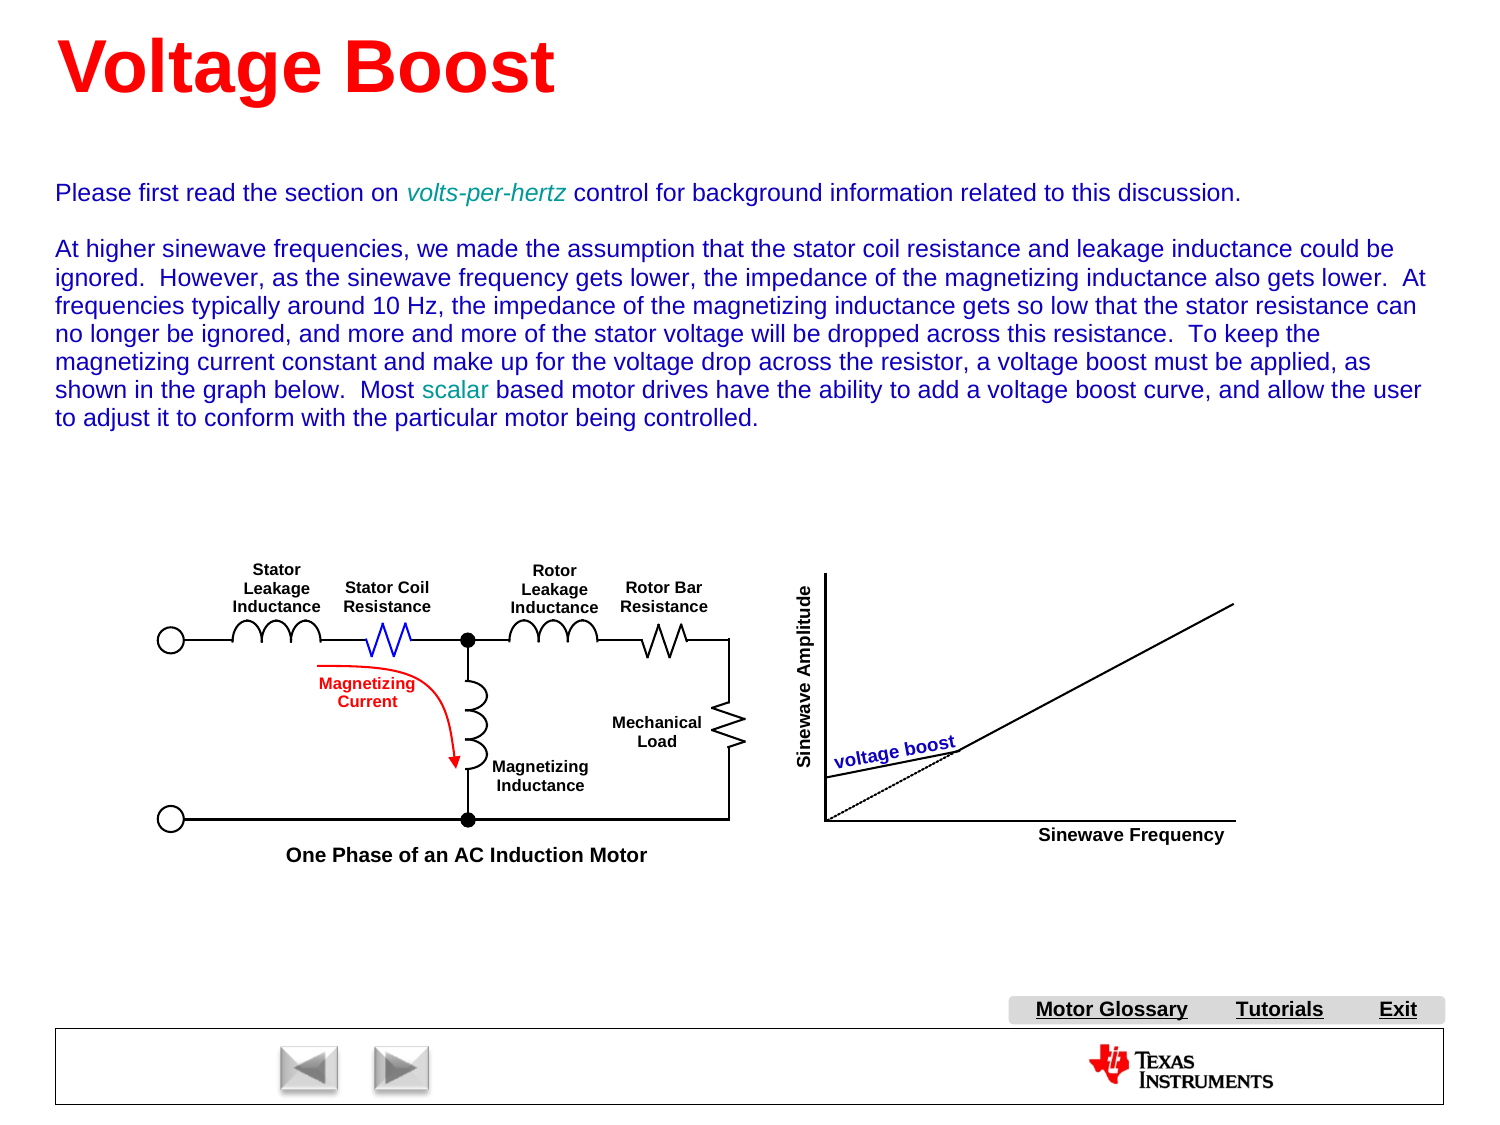

# Voltage Boost
Please first read the section on volts-per-hertz control for background information related to this discussion.
At higher sinewave frequencies, we made the assumption that the stator coil resistance and leakage inductance could be ignored. However, as the sinewave frequency gets lower, the impedance of the magnetizing inductance also gets lower. At frequencies typically around 10 Hz, the impedance of the magnetizing inductance gets so low that the stator resistance can no longer be ignored, and more and more of the stator voltage will be dropped across this resistance. To keep the magnetizing current constant and make up for the voltage drop across the resistor, a voltage boost must be applied, as shown in the graph below. Most scalar based motor drives have the ability to add a voltage boost curve, and allow the user to adjust it to conform with the particular motor being controlled.
Stator Leakage Inductance
Rotor Leakage Inductance
Rotor Bar Resistance
Stator Coil Resistance
Sinewave Amplitude
Magnetizing Current
Mechanical Load
voltage boost
Magnetizing Inductance
Sinewave Frequency
One Phase of an AC Induction Motor